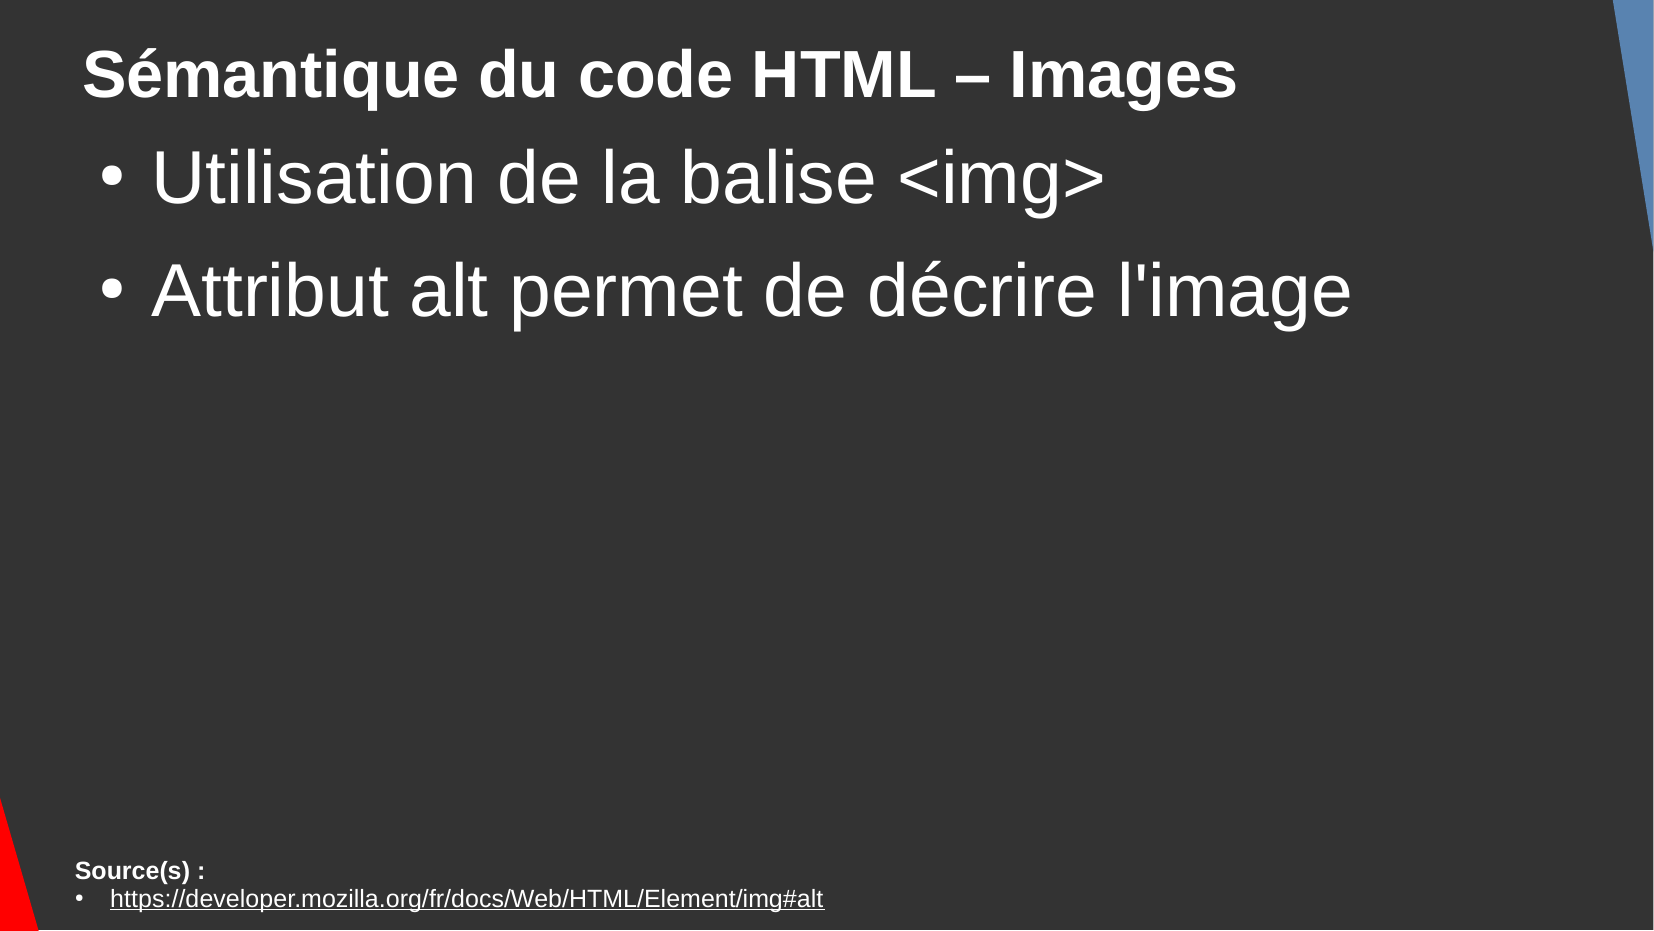

# Sémantique du code HTML – Images
Utilisation de la balise <img>
Attribut alt permet de décrire l'image
Source(s) :
https://developer.mozilla.org/fr/docs/Web/HTML/Element/img#alt